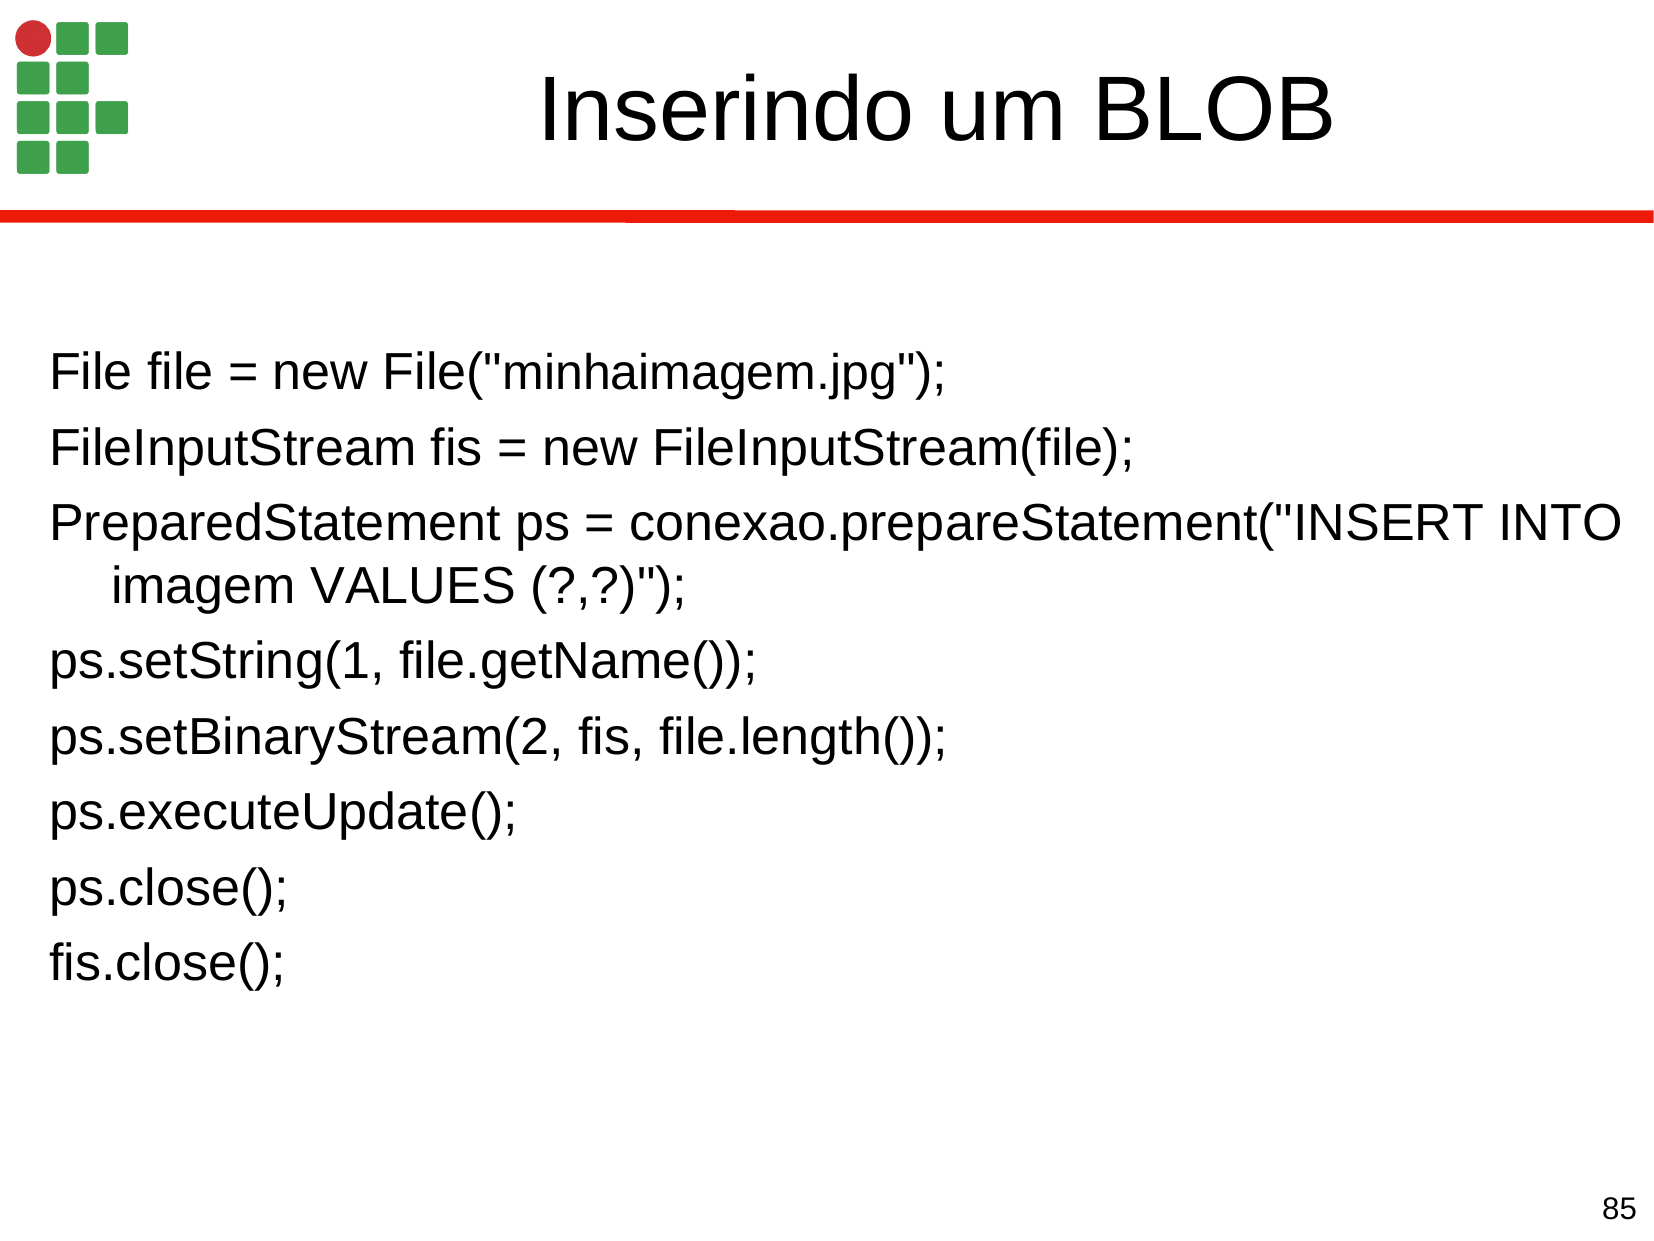

Inserindo um BLOB
File file = new File("minhaimagem.jpg");
FileInputStream fis = new FileInputStream(file);
PreparedStatement ps = conexao.prepareStatement("INSERT INTO imagem VALUES (?,?)");
ps.setString(1, file.getName());
ps.setBinaryStream(2, fis, file.length());
ps.executeUpdate();
ps.close();
fis.close();